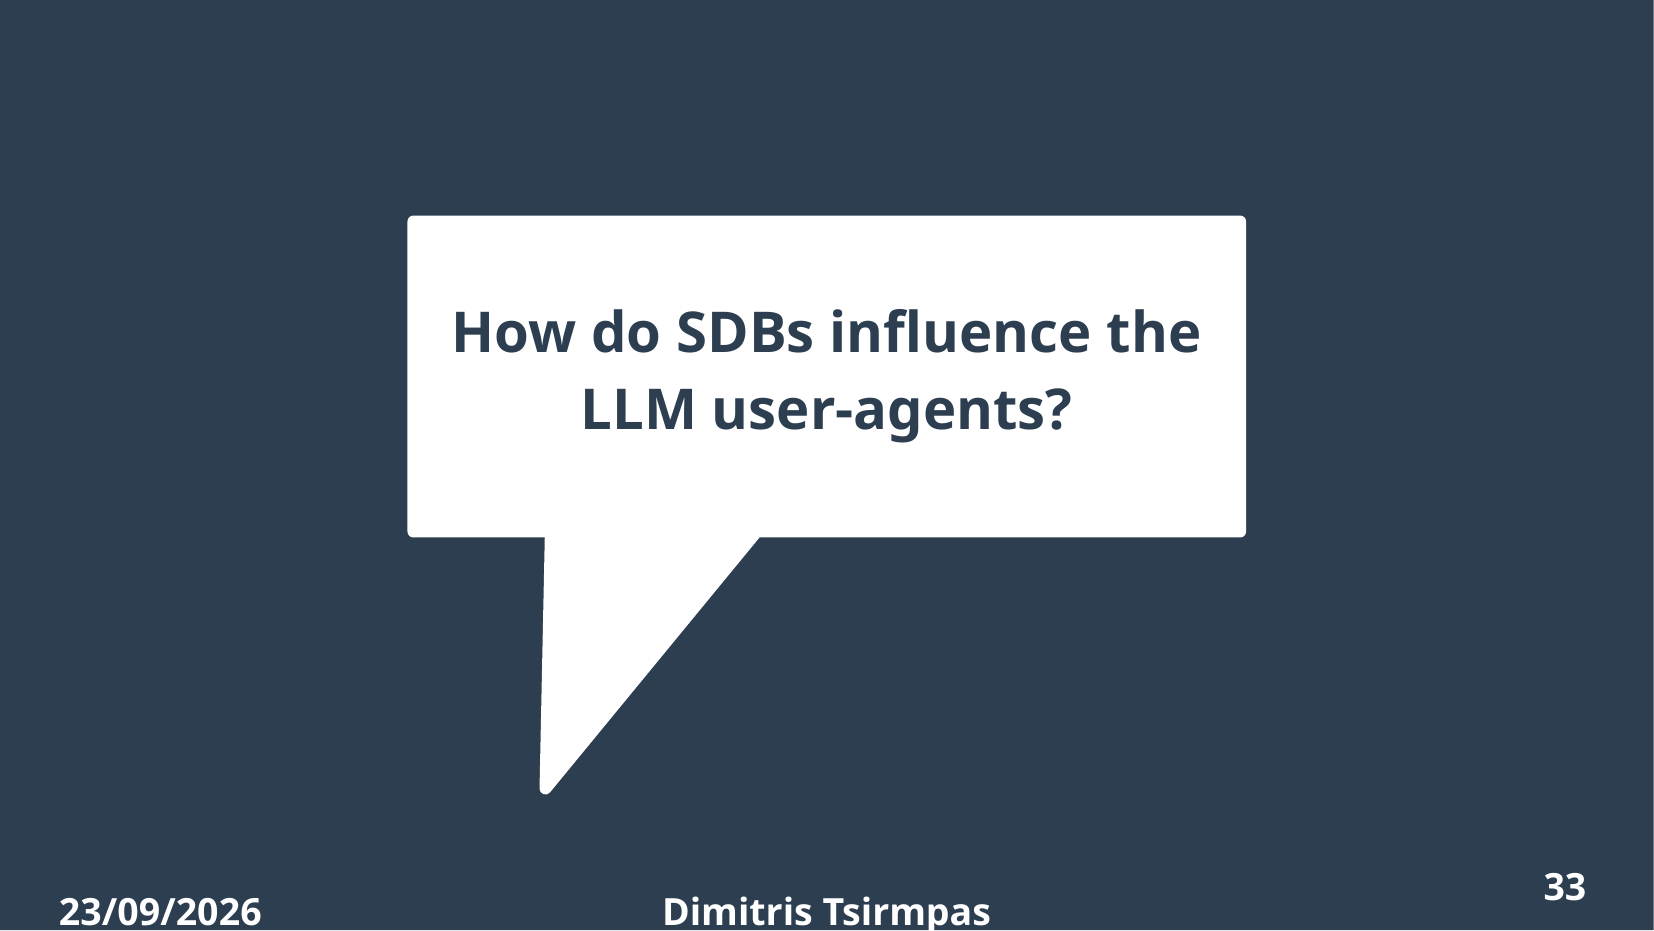

# How do SDBs influence the LLM user-agents?
33
Dimitris Tsirmpas